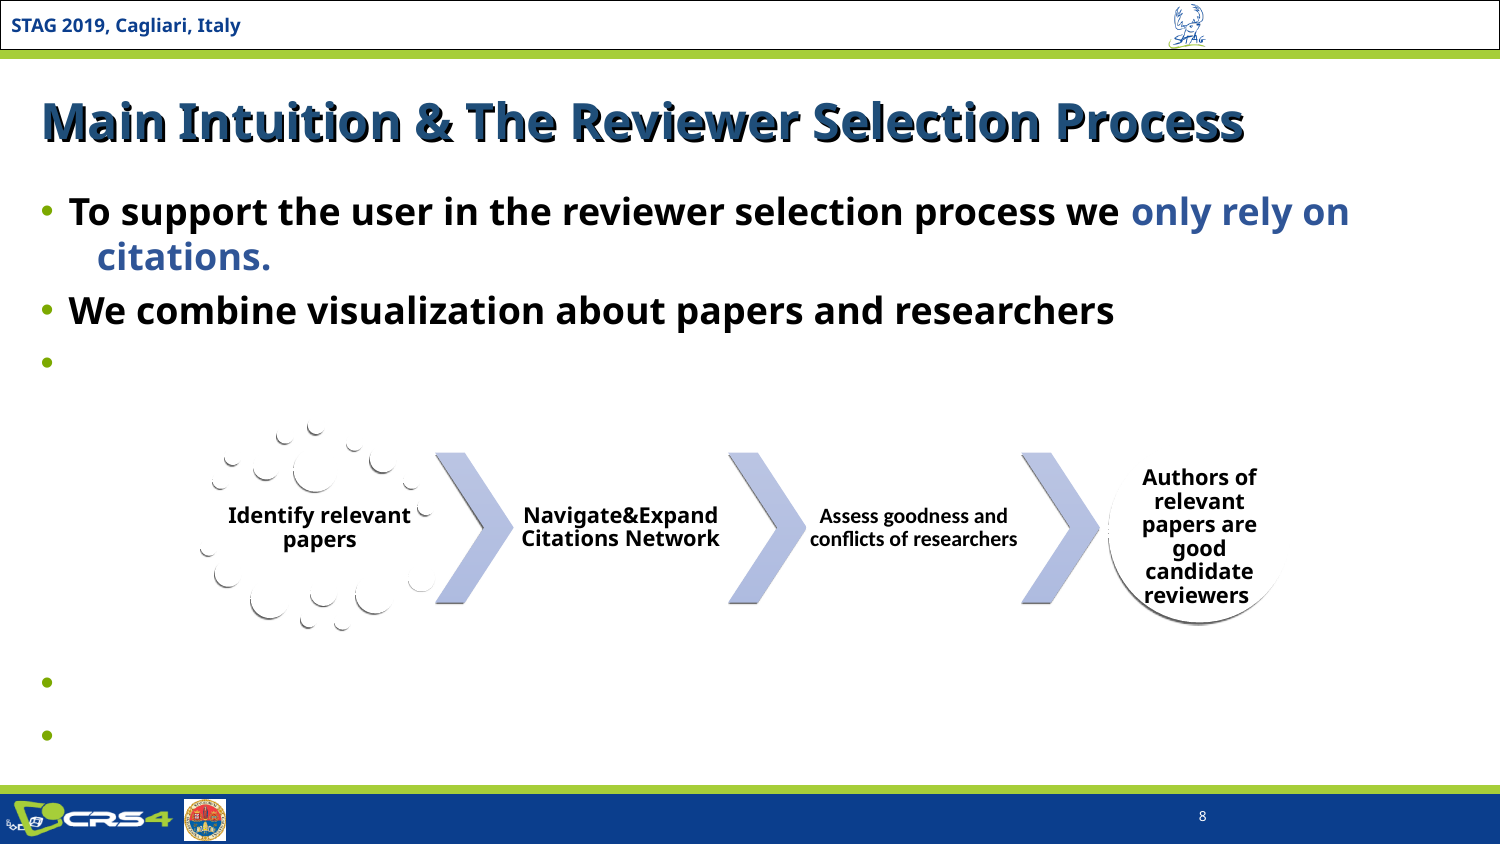

# Main Intuition & The Reviewer Selection Process
To support the user in the reviewer selection process we only rely on citations.
We combine visualization about papers and researchers
Authors of relevant papers are good candidate reviewers
Navigate&Expand Citations Network
Assess goodness and conflicts of researchers
Identify relevant papers